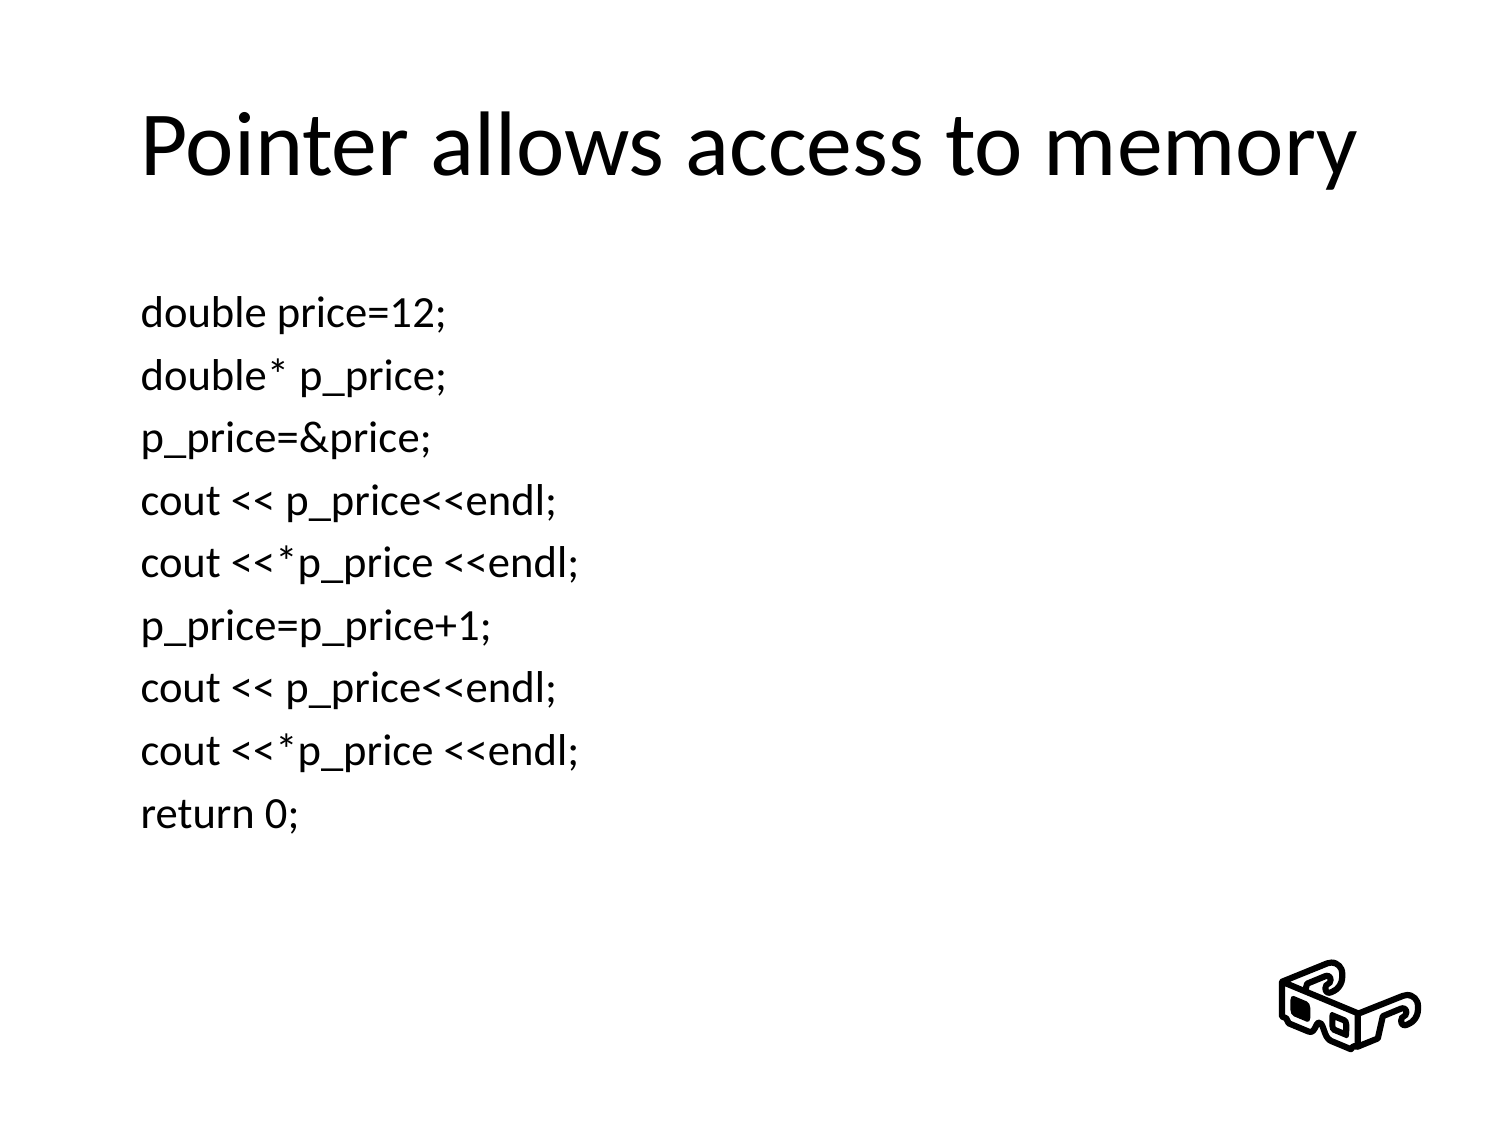

# Pointer allows access to memory
double price=12;
double* p_price;
p_price=&price;
cout << p_price<<endl;
cout <<*p_price <<endl;
p_price=p_price+1;
cout << p_price<<endl;
cout <<*p_price <<endl;
return 0;